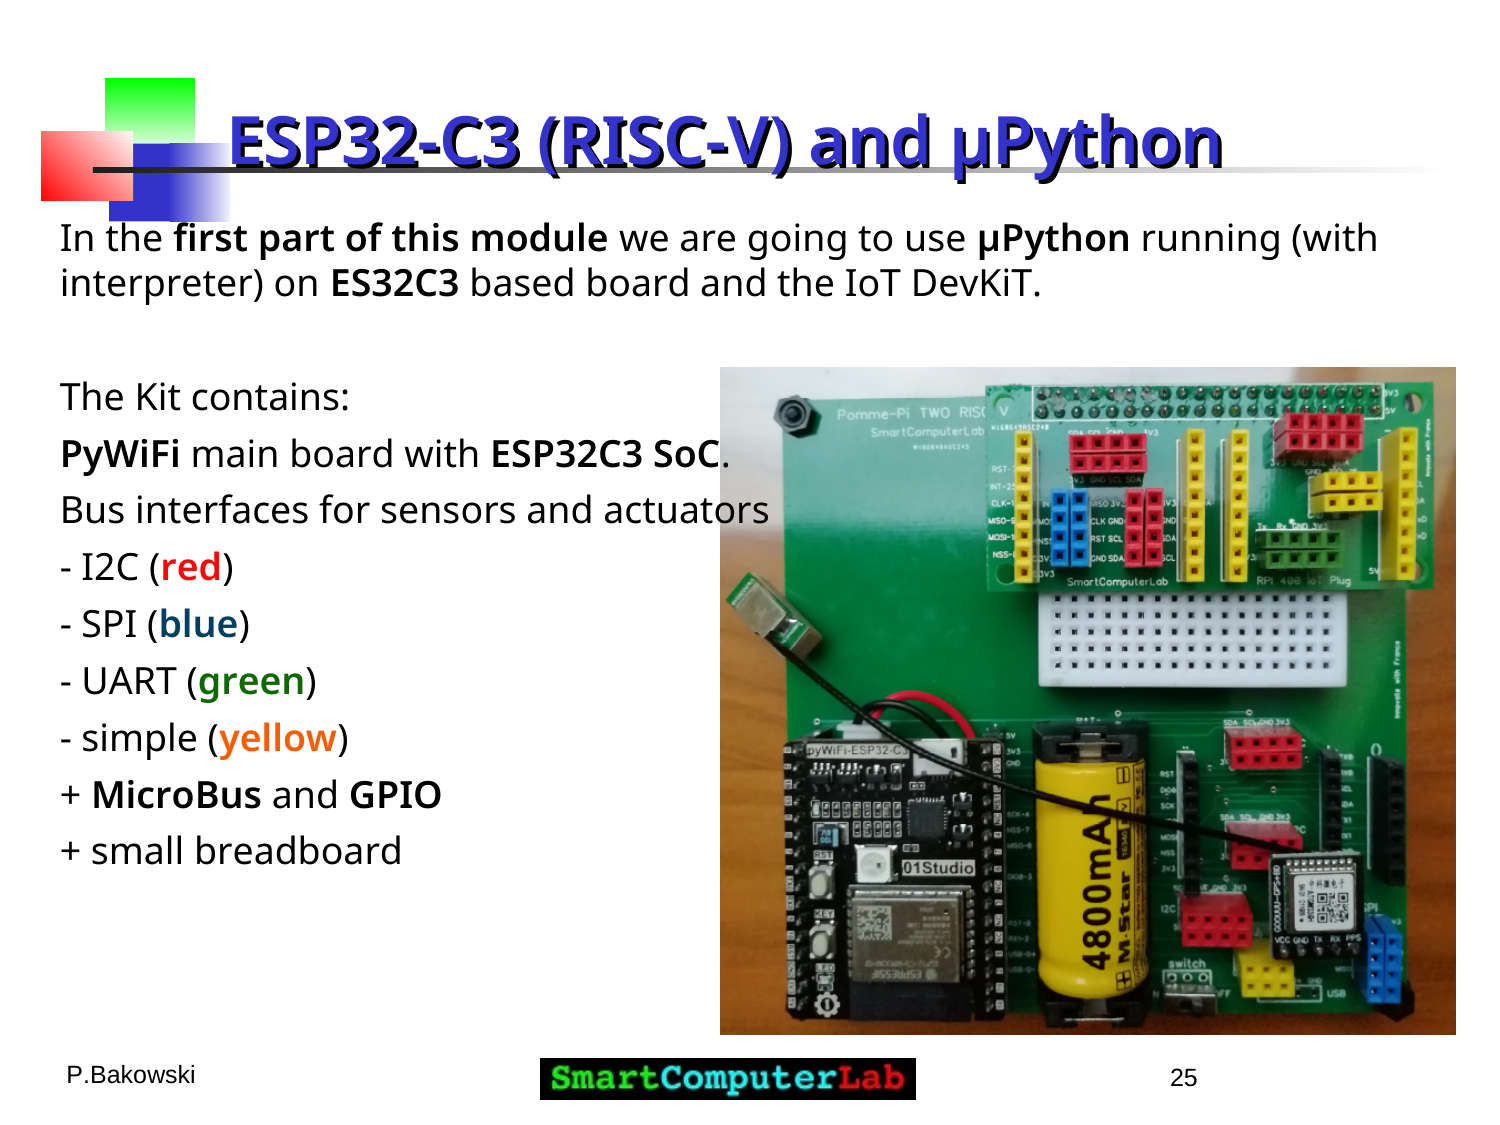

# ESP32-C3 (RISC-V) and µPython
In the first part of this module we are going to use µPython running (with interpreter) on ES32C3 based board and the IoT DevKiT.
The Kit contains:
PyWiFi main board with ESP32C3 SoC.
Bus interfaces for sensors and actuators
- I2C (red)
- SPI (blue)
- UART (green)
- simple (yellow)
+ MicroBus and GPIO
+ small breadboard
25